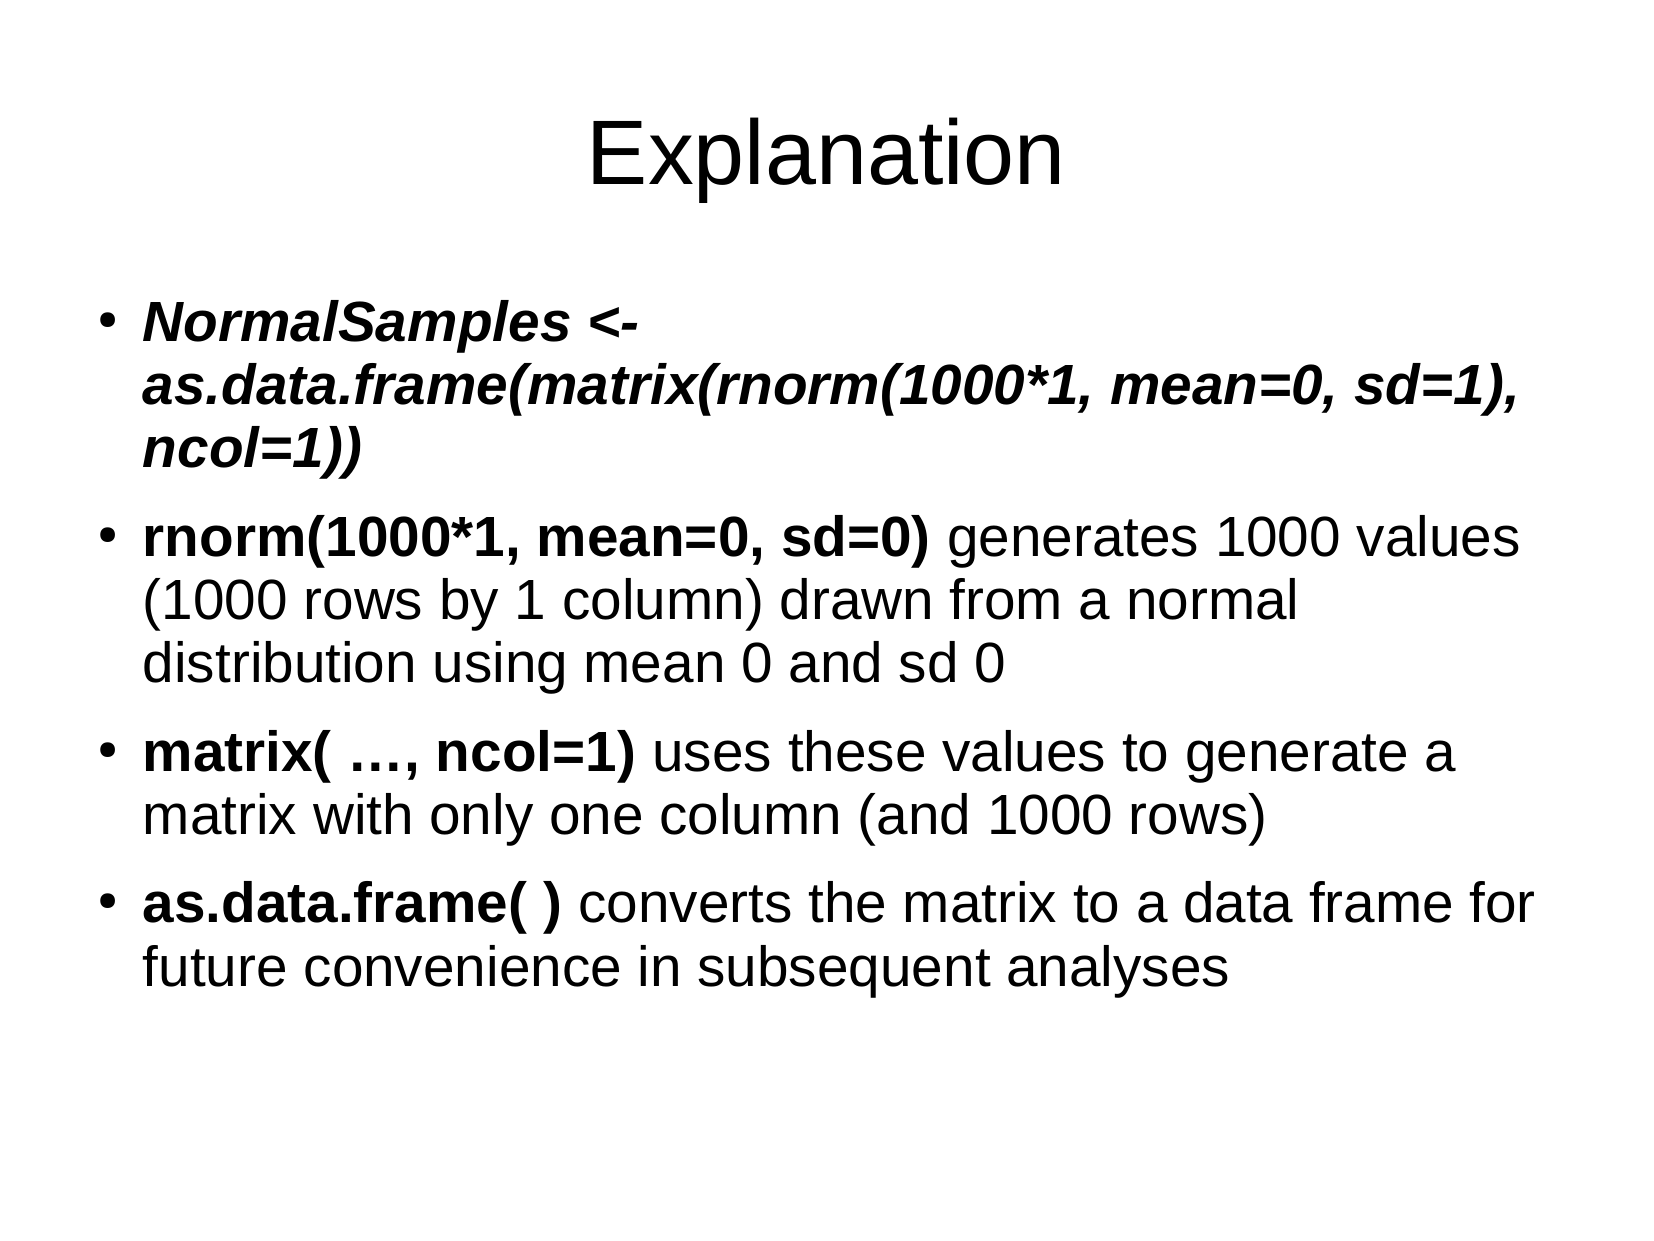

# Explanation
NormalSamples <- as.data.frame(matrix(rnorm(1000*1, mean=0, sd=1), ncol=1))
rnorm(1000*1, mean=0, sd=0) generates 1000 values (1000 rows by 1 column) drawn from a normal distribution using mean 0 and sd 0
matrix( …, ncol=1) uses these values to generate a matrix with only one column (and 1000 rows)
as.data.frame( ) converts the matrix to a data frame for future convenience in subsequent analyses